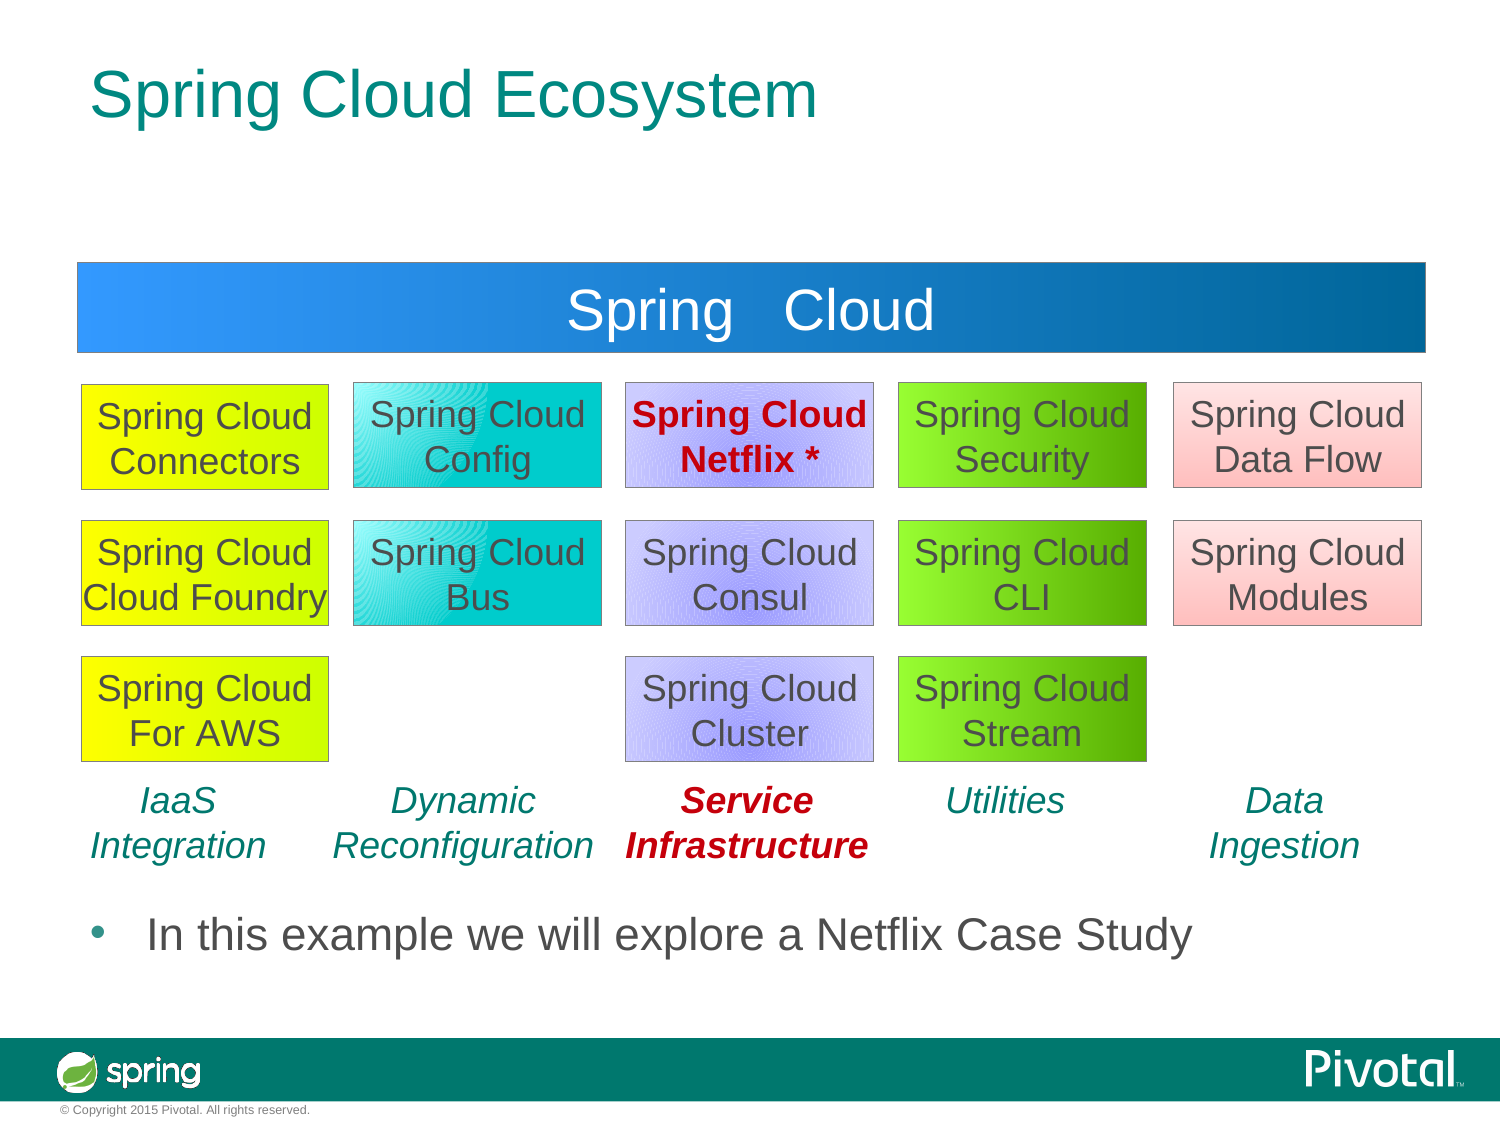

# Spring Cloud Ecosystem
In this example we will explore a Netflix Case Study
Microservices Infrastructure
Provides useful services such as Service Discovery, Configuration Server and Monitoring
Several based on other Open Source projects
 Netfix OSS, HashiCorp's Consul, ...
Platform Support
Access platform-specific information and services
Available for Cloud Foundry, AWS and Heroku
Uses Spring Boot style starters
Requires Spring Boot to work
Spring Cloud
Spring Cloud
Config
Spring Cloud
Netflix *
Spring Cloud
Security
Spring Cloud
Data Flow
Spring Cloud
Connectors
Spring Cloud
Cloud Foundry
Spring Cloud
Bus
Spring Cloud
Consul
Spring Cloud
CLI
Spring Cloud
Modules
Spring Cloud
For AWS
Spring Cloud
Cluster
Spring Cloud
Stream
IaaS
Integration
Dynamic
Reconfiguration
Service
Infrastructure
Utilities
Data
Ingestion